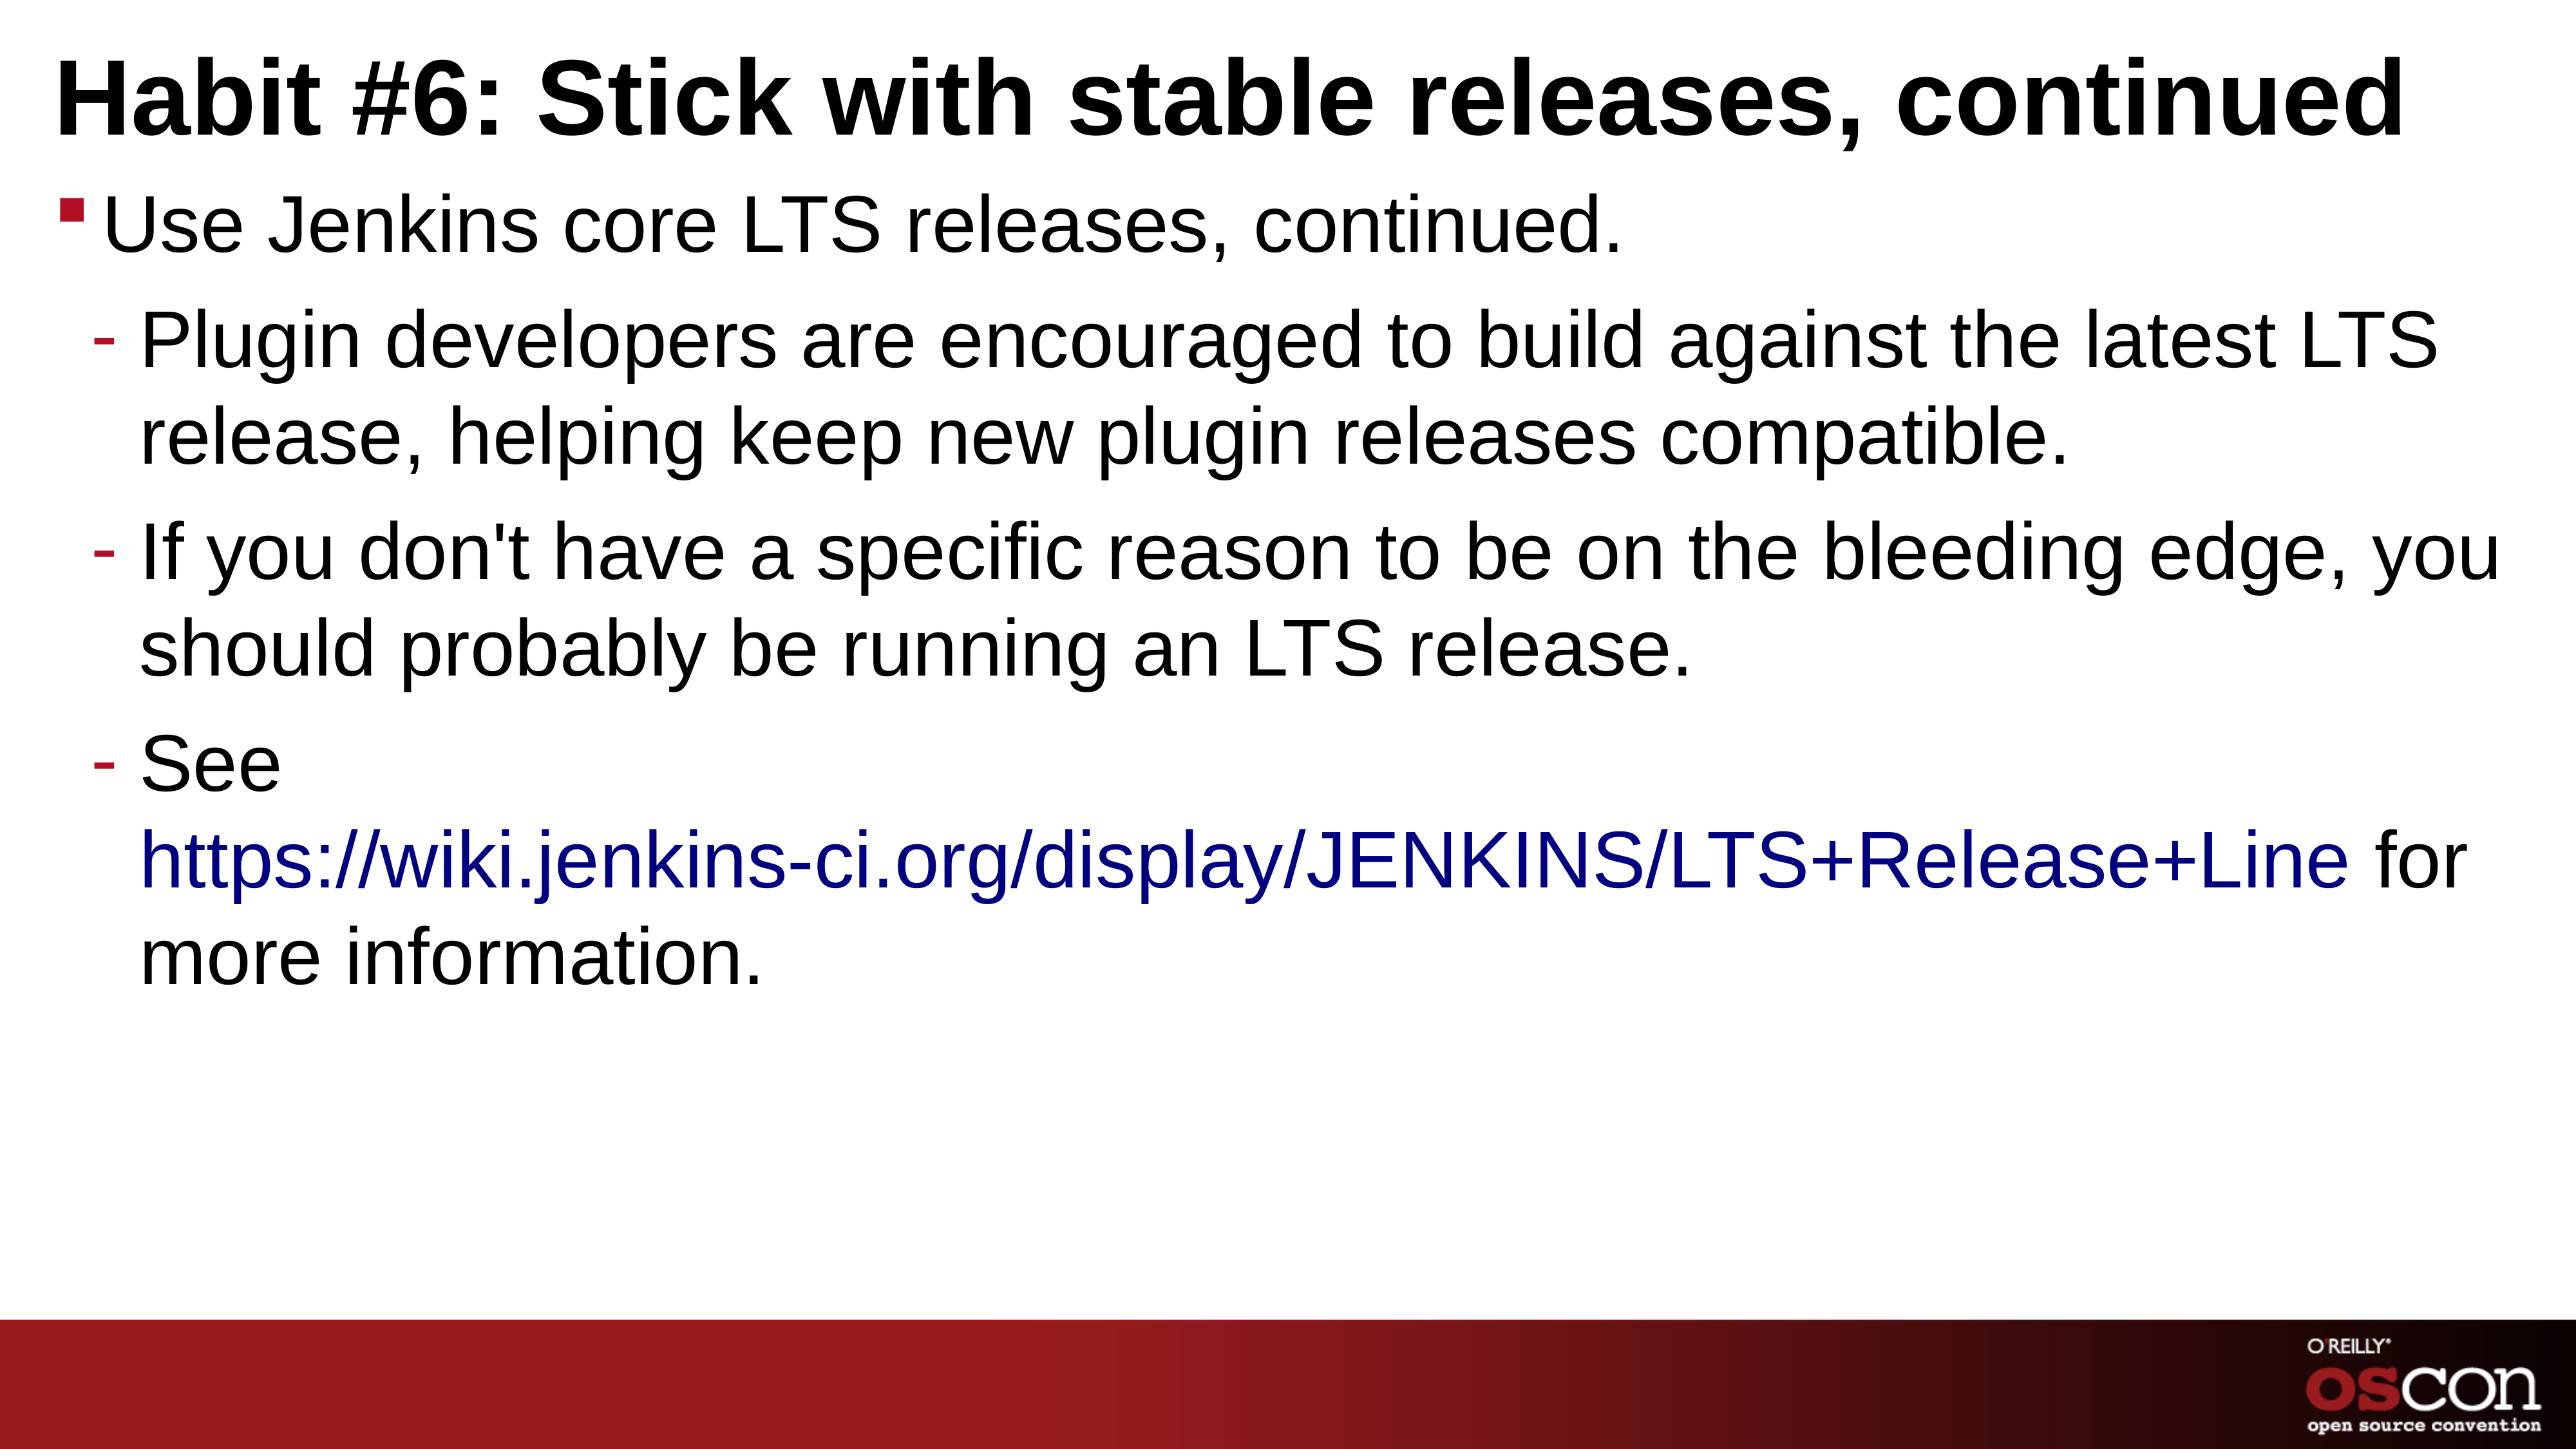

# Habit #6: Stick with stable releases, continued
Use Jenkins core LTS releases, continued.
Plugin developers are encouraged to build against the latest LTS release, helping keep new plugin releases compatible.
If you don't have a specific reason to be on the bleeding edge, you should probably be running an LTS release.
See https://wiki.jenkins-ci.org/display/JENKINS/LTS+Release+Line for more information.